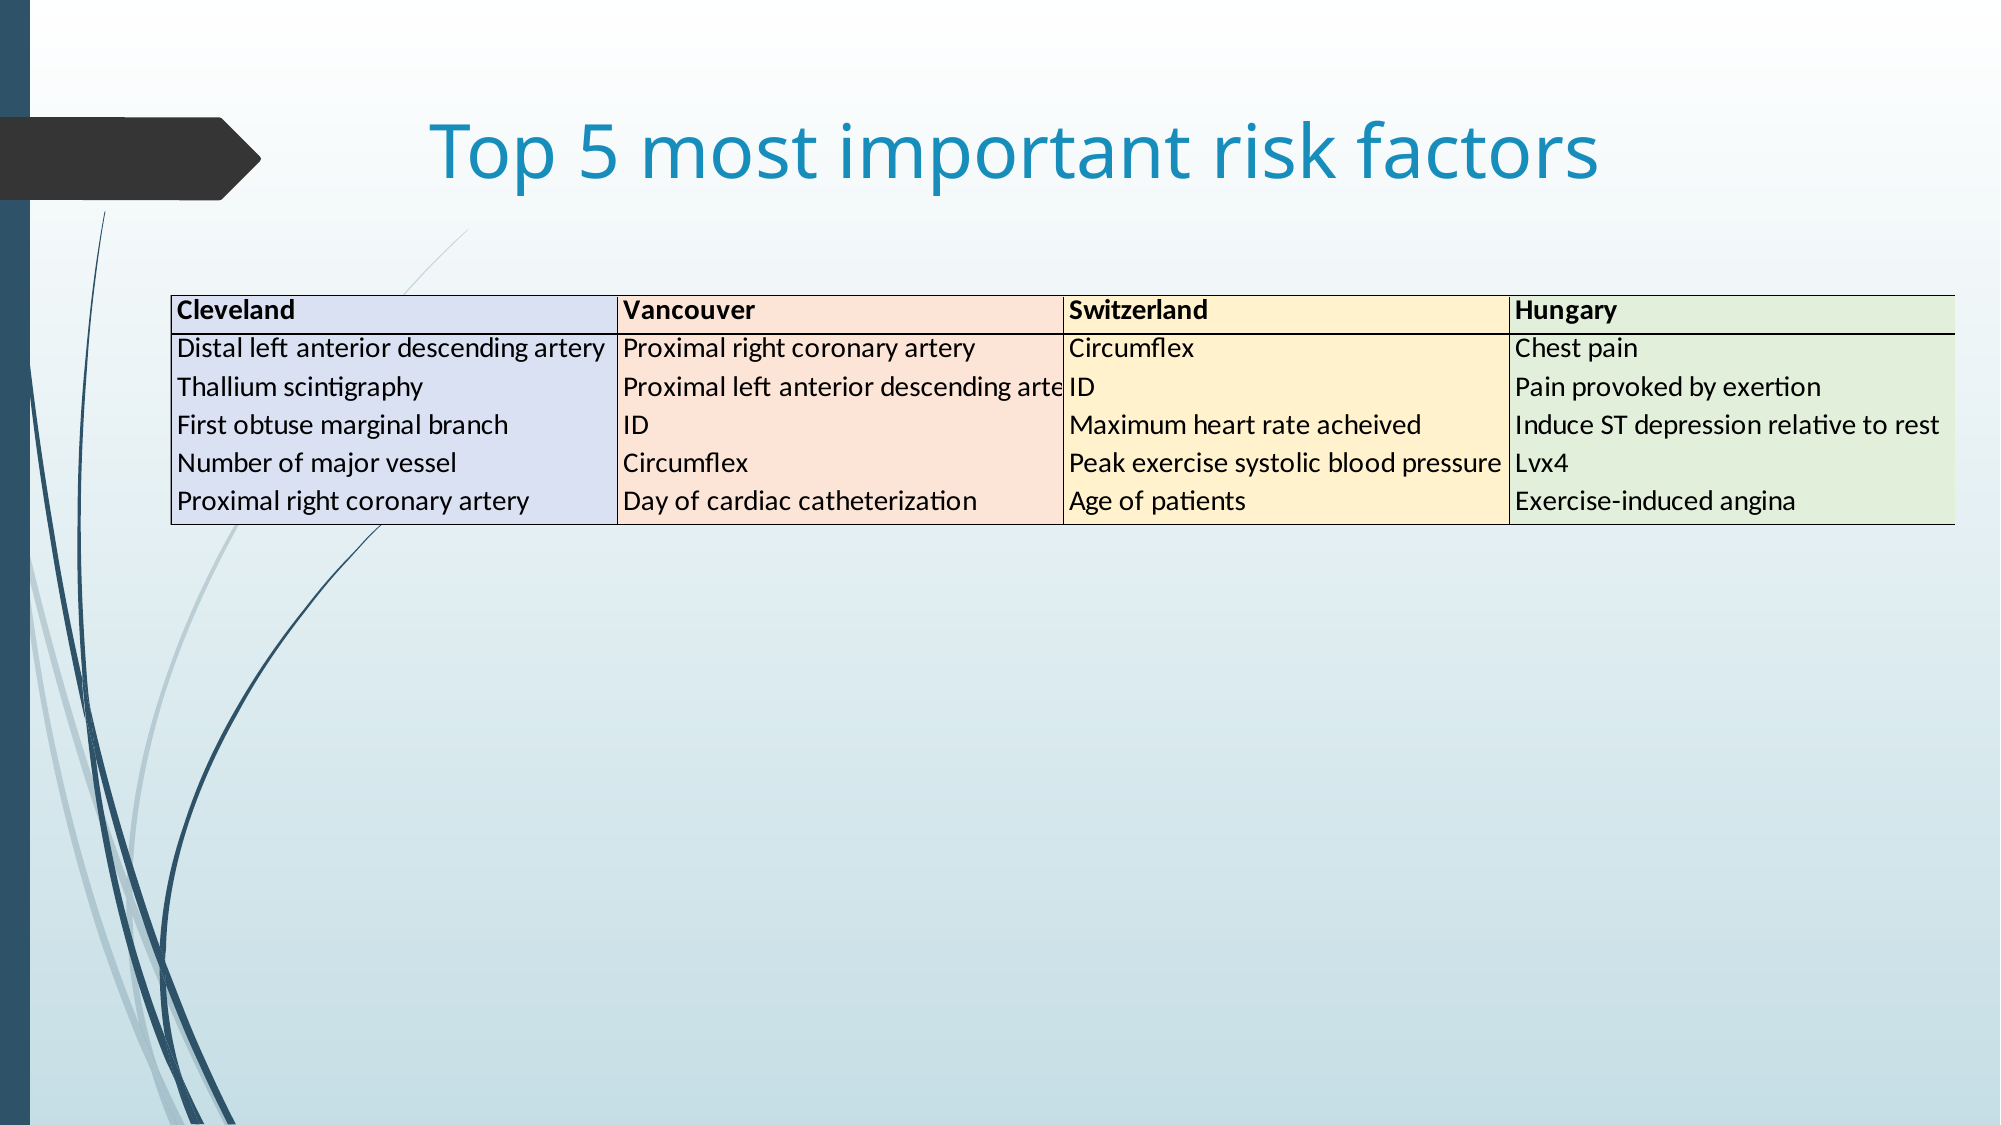

# Top 5 most important risk factors